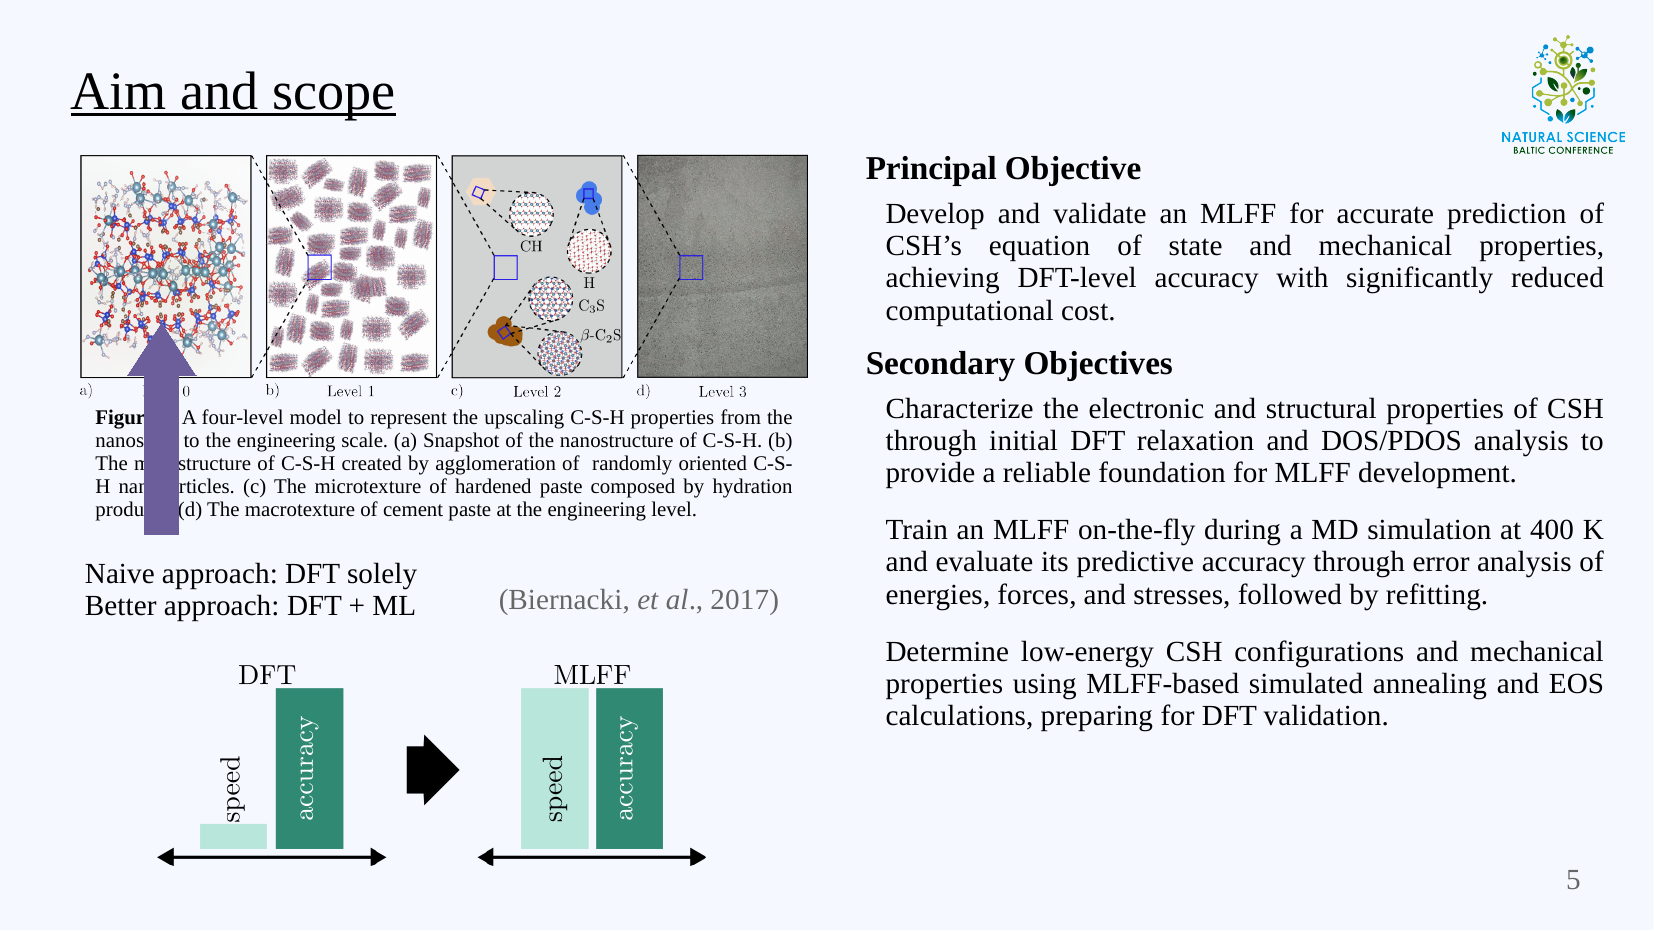

# Aim and scope
Principal Objective
Develop and validate an MLFF for accurate prediction of CSH’s equation of state and mechanical properties, achieving DFT-level accuracy with significantly reduced computational cost.
Secondary Objectives
Characterize the electronic and structural properties of CSH through initial DFT relaxation and DOS/PDOS analysis to provide a reliable foundation for MLFF development.
Train an MLFF on-the-fly during a MD simulation at 400 K and evaluate its predictive accuracy through error analysis of energies, forces, and stresses, followed by refitting.
Determine low-energy CSH configurations and mechanical properties using MLFF-based simulated annealing and EOS calculations, preparing for DFT validation.
Figure 2. A four-level model to represent the upscaling C-S-H properties from the nanoscale to the engineering scale. (a) Snapshot of the nanostructure of C-S-H. (b) The mesostructure of C-S-H created by agglomeration of randomly oriented C-S-H nanoparticles. (c) The microtexture of hardened paste composed by hydration products. (d) The macrotexture of cement paste at the engineering level.
Naive approach: DFT solely
Better approach: DFT + ML
(Biernacki, et al., 2017)